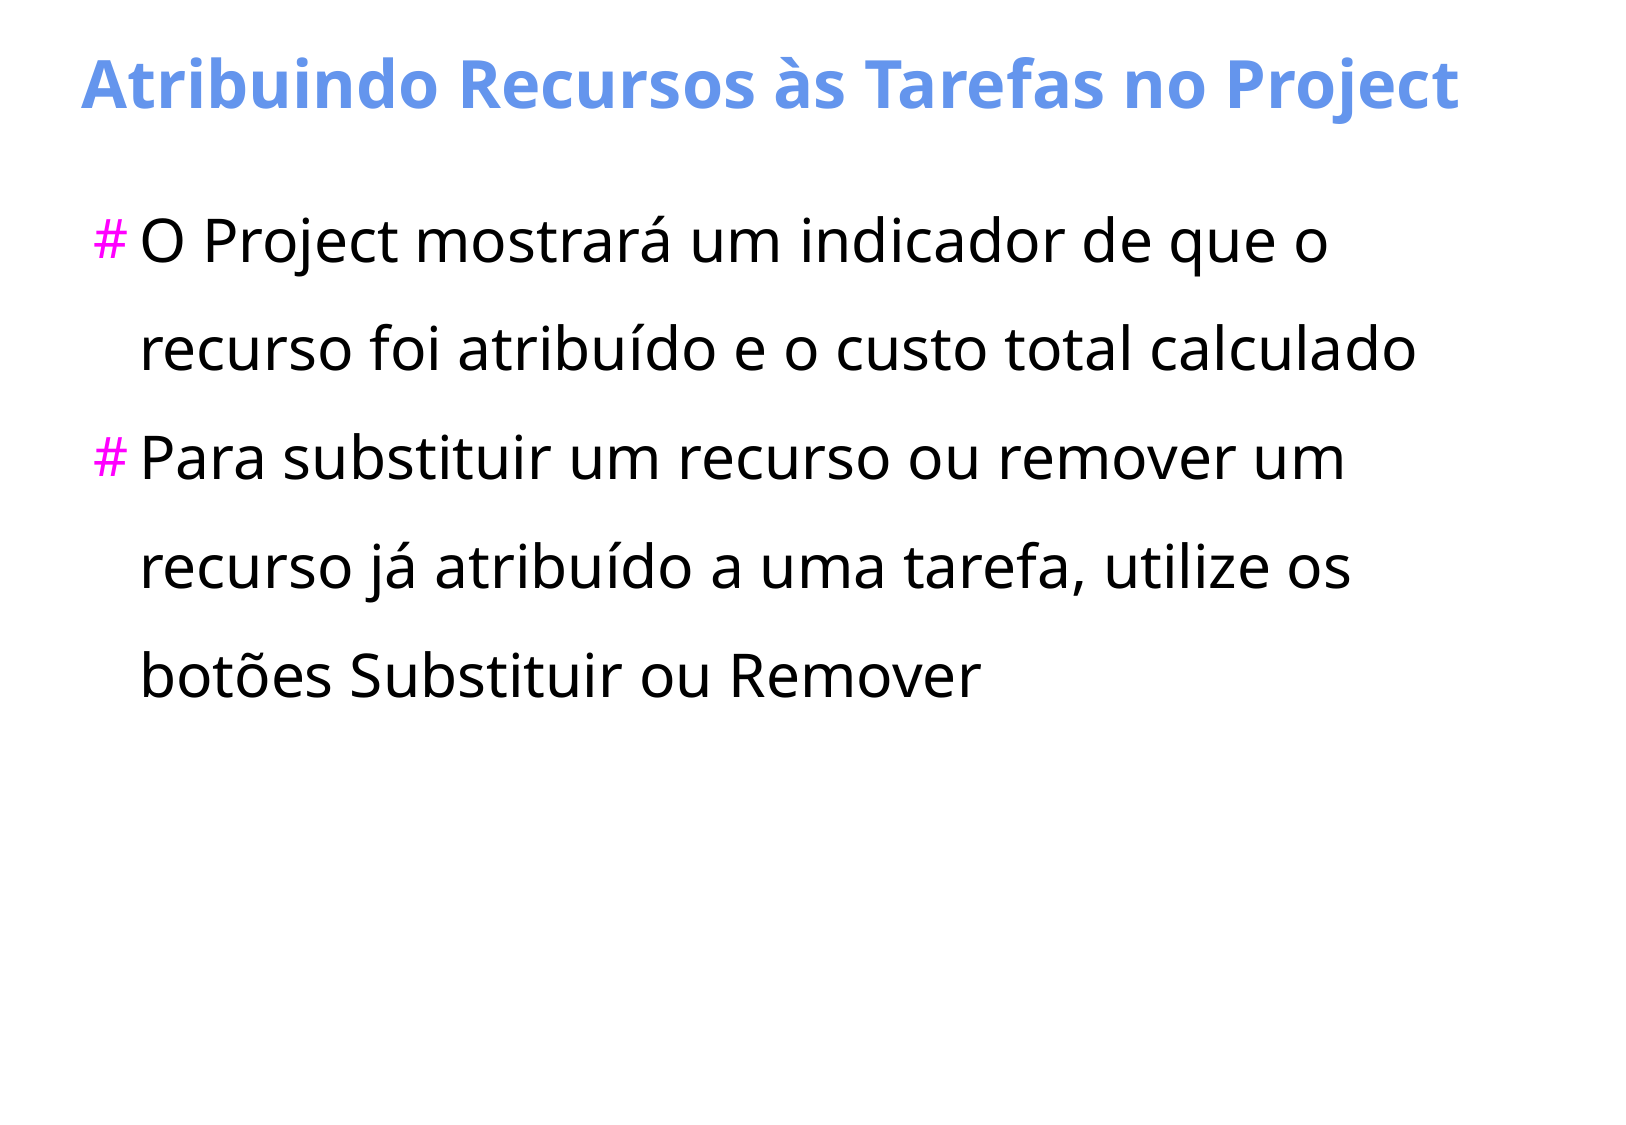

# Atribuindo Recursos às Tarefas no Project
O Project mostrará um indicador de que o recurso foi atribuído e o custo total calculado
Para substituir um recurso ou remover um recurso já atribuído a uma tarefa, utilize os botões Substituir ou Remover